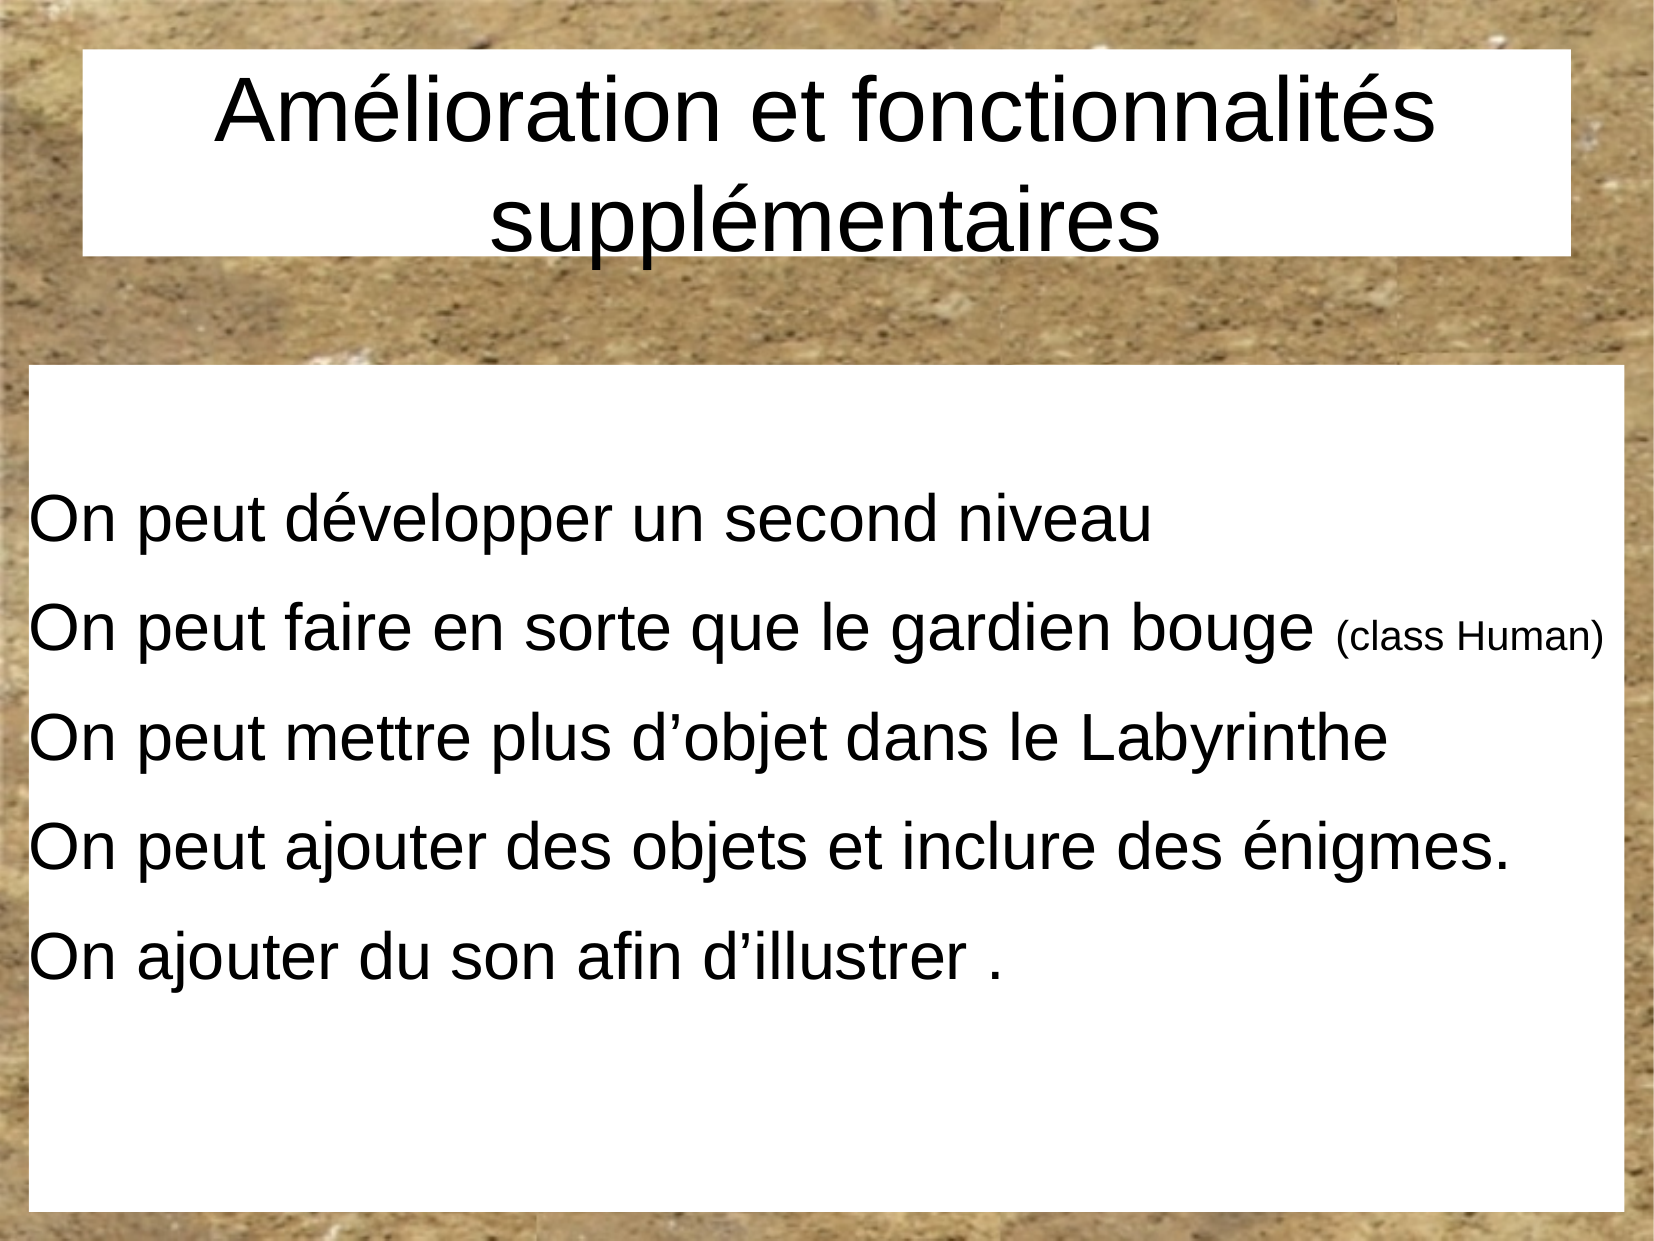

# Amélioration et fonctionnalités supplémentaires
On peut développer un second niveau
On peut faire en sorte que le gardien bouge (class Human)
On peut mettre plus d’objet dans le Labyrinthe
On peut ajouter des objets et inclure des énigmes.
On ajouter du son afin d’illustrer .